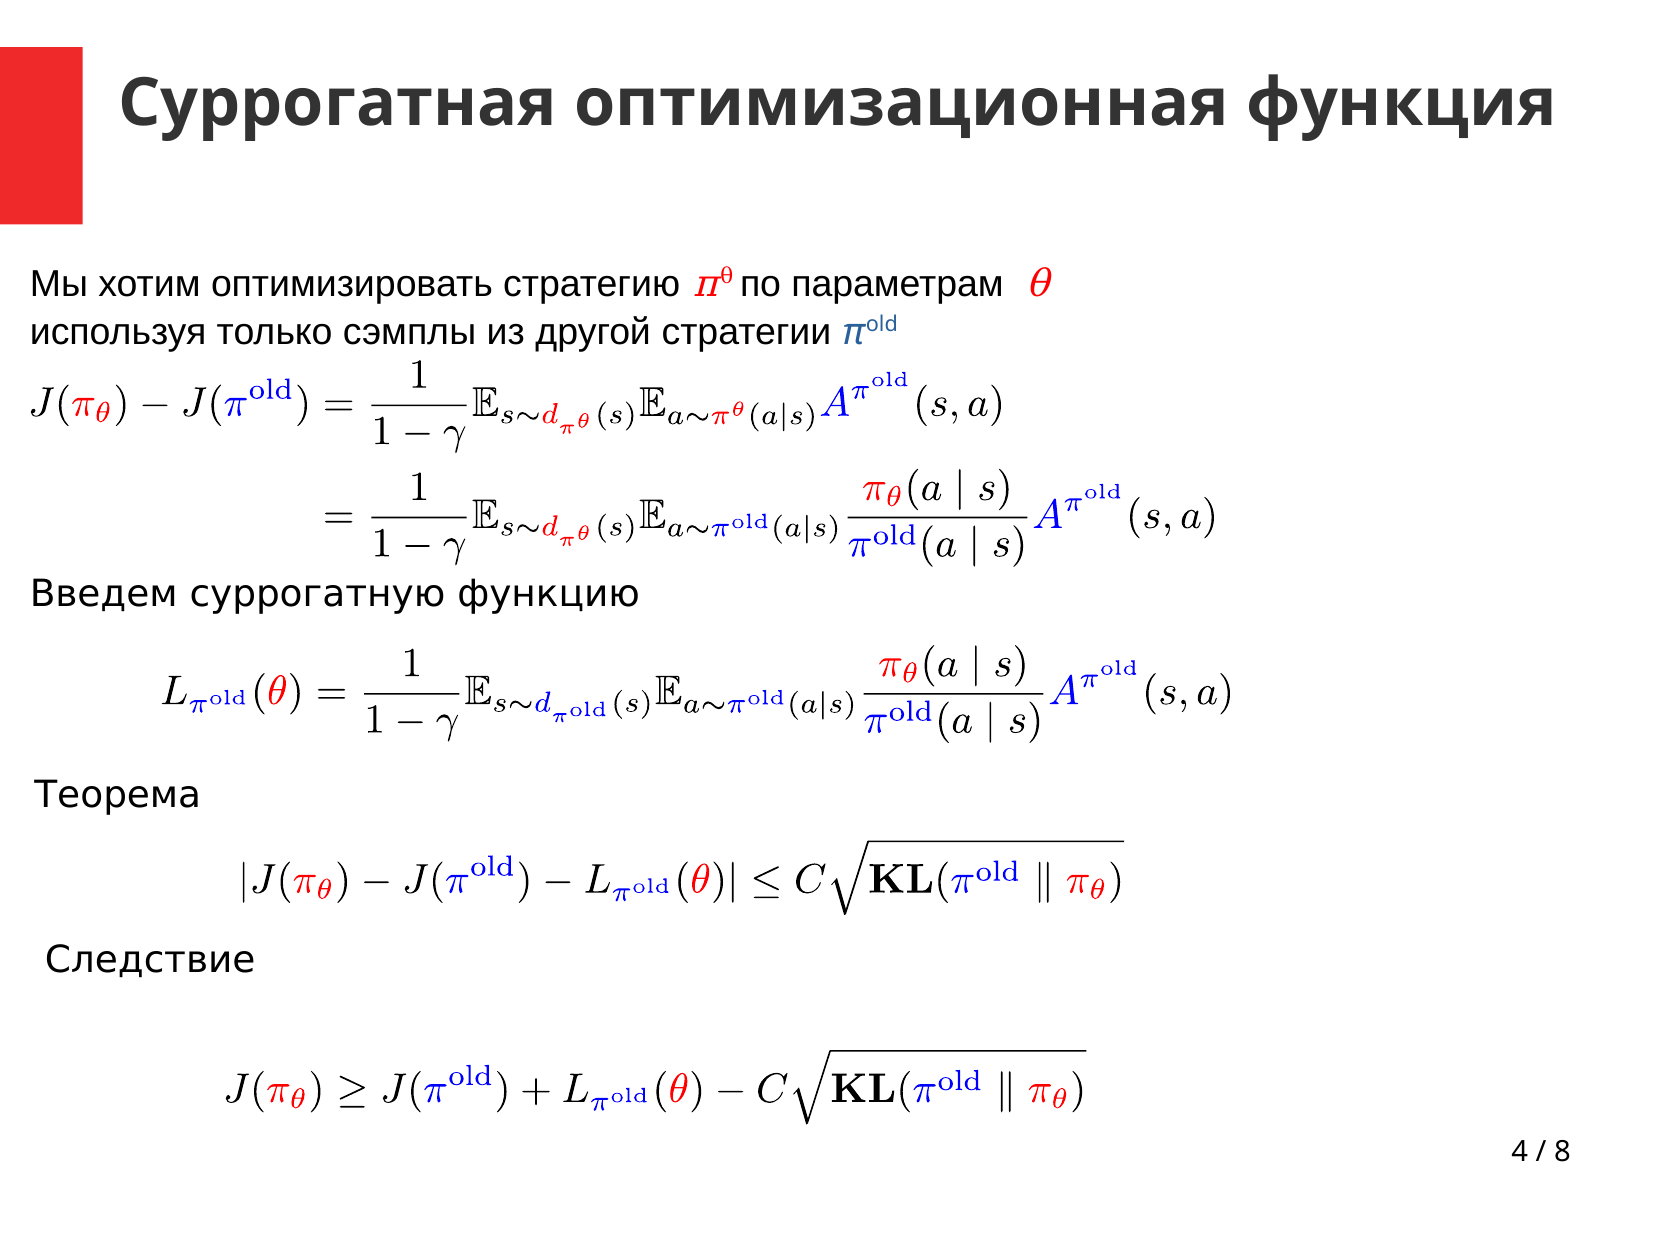

# Суррогатная оптимизационная функция
Мы хотим оптимизировать стратегию πθ по параметрам θ
используя только сэмплы из другой стратегии πold
Введем суррогатную функцию
Теорема
Следствие
4